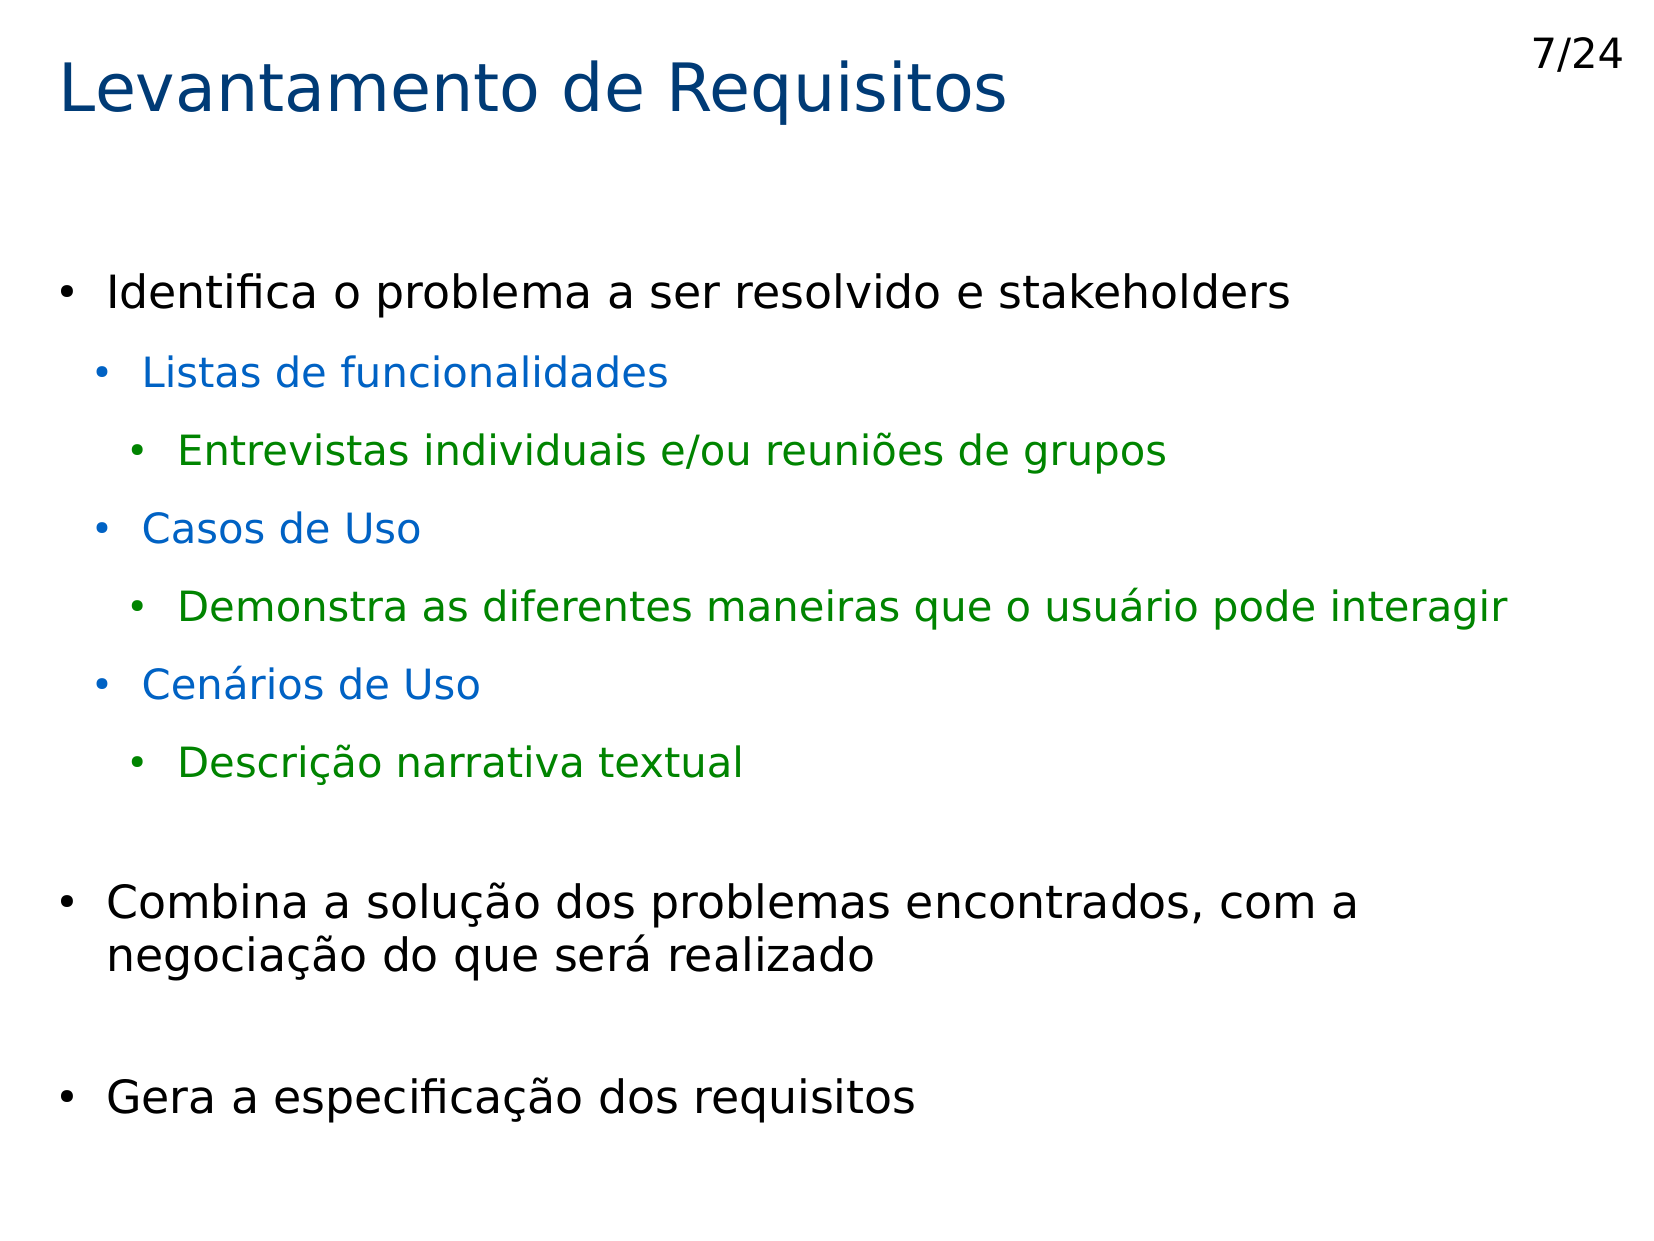

# Levantamento de Requisitos
7
Identifica o problema a ser resolvido e stakeholders
Listas de funcionalidades
Entrevistas individuais e/ou reuniões de grupos
Casos de Uso
Demonstra as diferentes maneiras que o usuário pode interagir
Cenários de Uso
Descrição narrativa textual
Combina a solução dos problemas encontrados, com a negociação do que será realizado
Gera a especificação dos requisitos